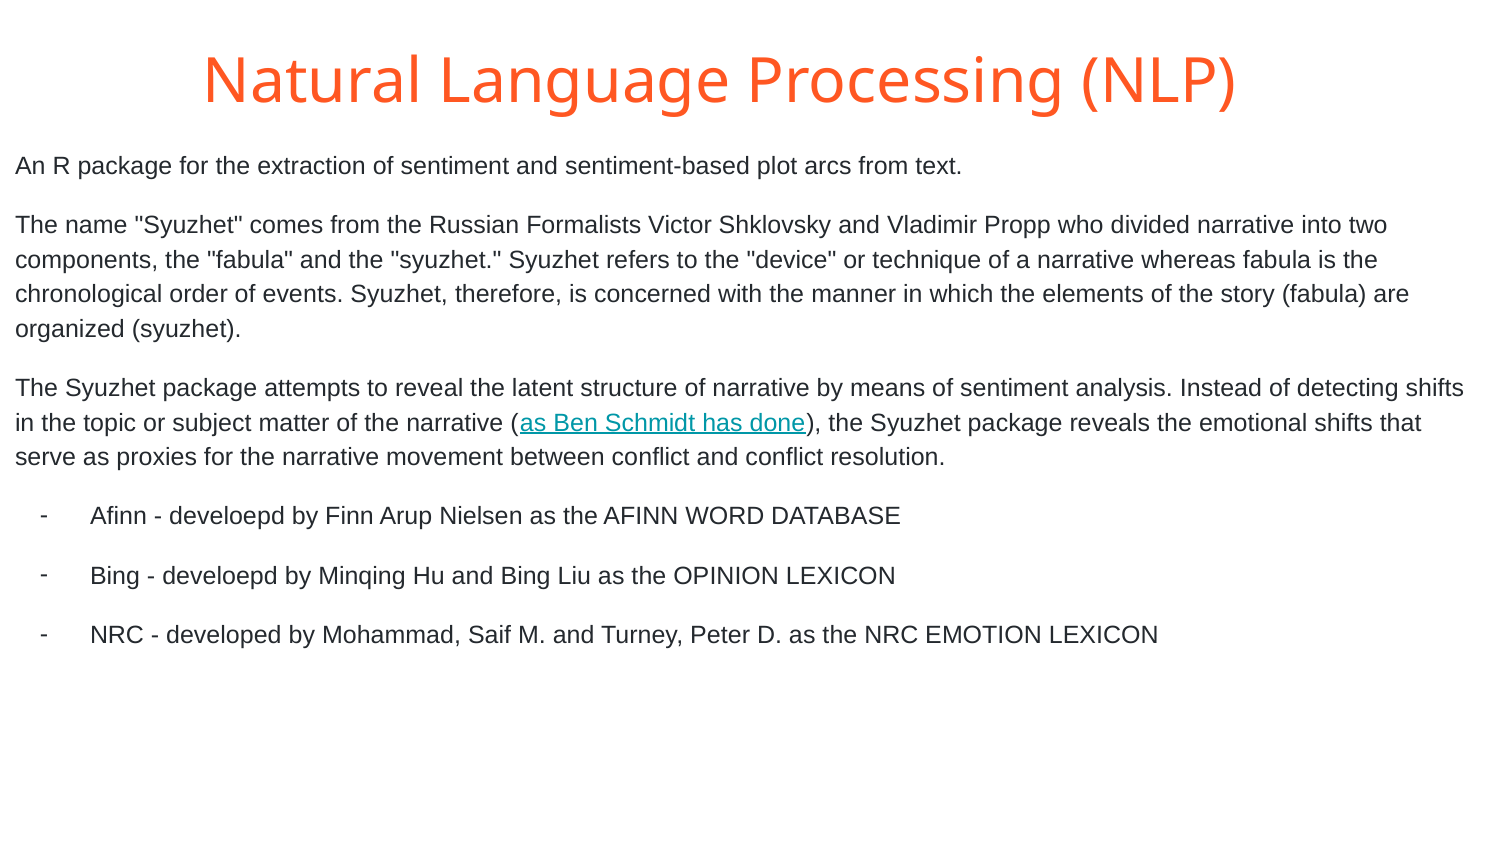

# Natural Language Processing (NLP)
An R package for the extraction of sentiment and sentiment-based plot arcs from text.
The name "Syuzhet" comes from the Russian Formalists Victor Shklovsky and Vladimir Propp who divided narrative into two components, the "fabula" and the "syuzhet." Syuzhet refers to the "device" or technique of a narrative whereas fabula is the chronological order of events. Syuzhet, therefore, is concerned with the manner in which the elements of the story (fabula) are organized (syuzhet).
The Syuzhet package attempts to reveal the latent structure of narrative by means of sentiment analysis. Instead of detecting shifts in the topic or subject matter of the narrative (as Ben Schmidt has done), the Syuzhet package reveals the emotional shifts that serve as proxies for the narrative movement between conflict and conflict resolution.
Afinn - develoepd by Finn Arup Nielsen as the AFINN WORD DATABASE
Bing - develoepd by Minqing Hu and Bing Liu as the OPINION LEXICON
NRC - developed by Mohammad, Saif M. and Turney, Peter D. as the NRC EMOTION LEXICON